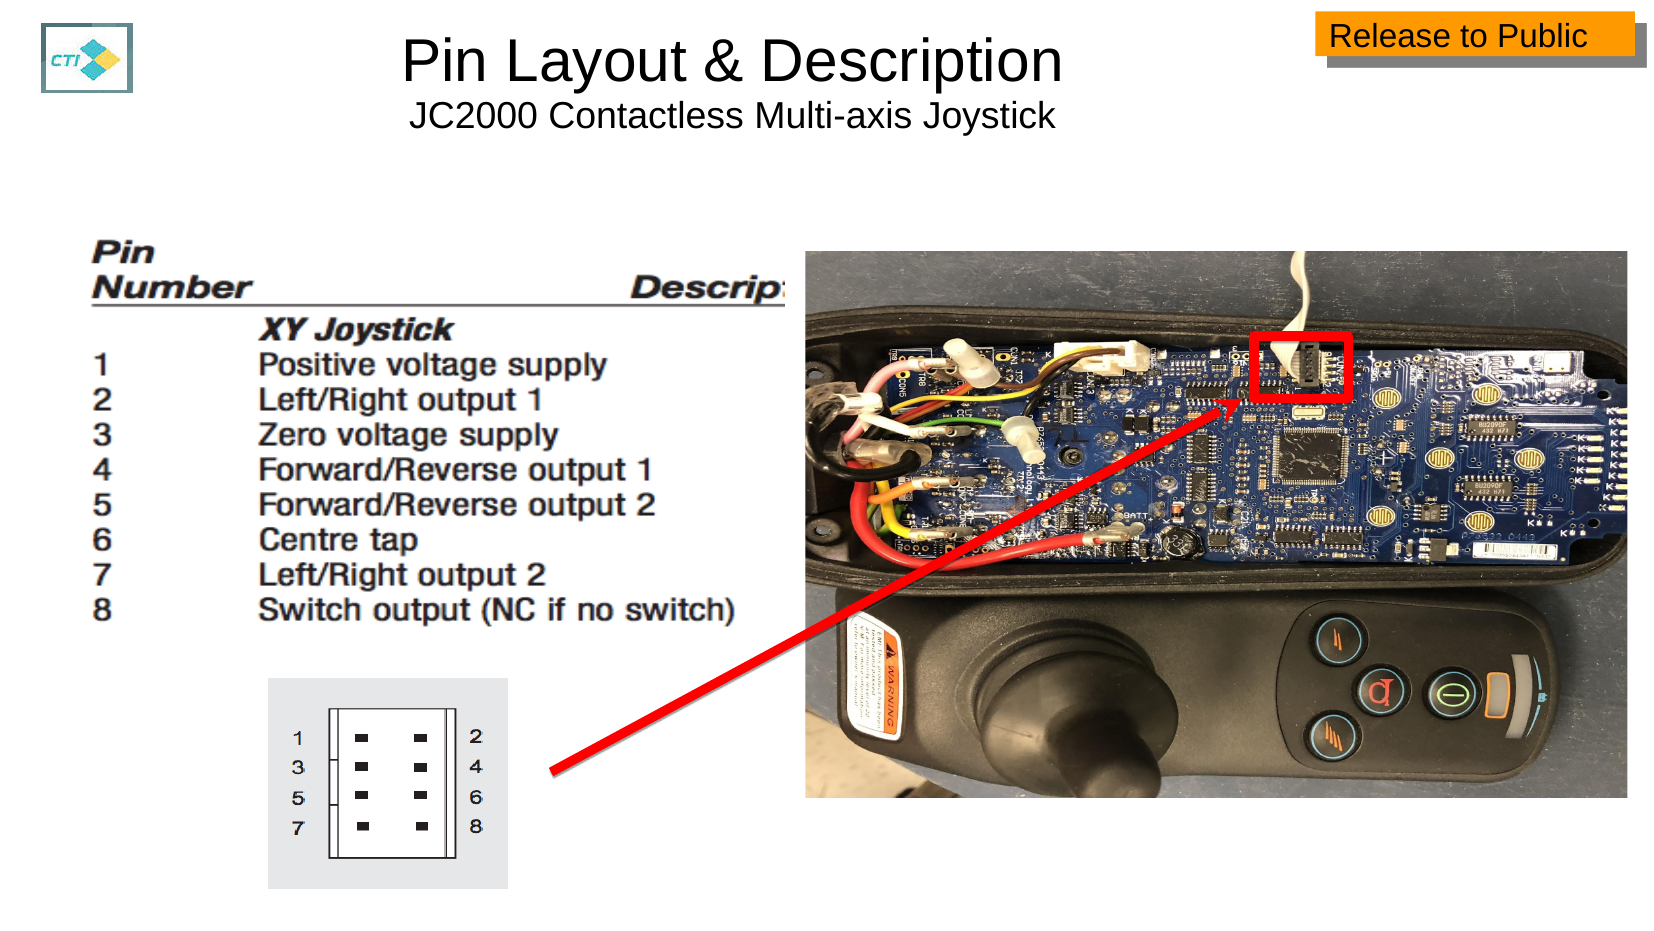

# Pin Layout & Description JC2000 Contactless Multi-axis Joystick
Release to Public